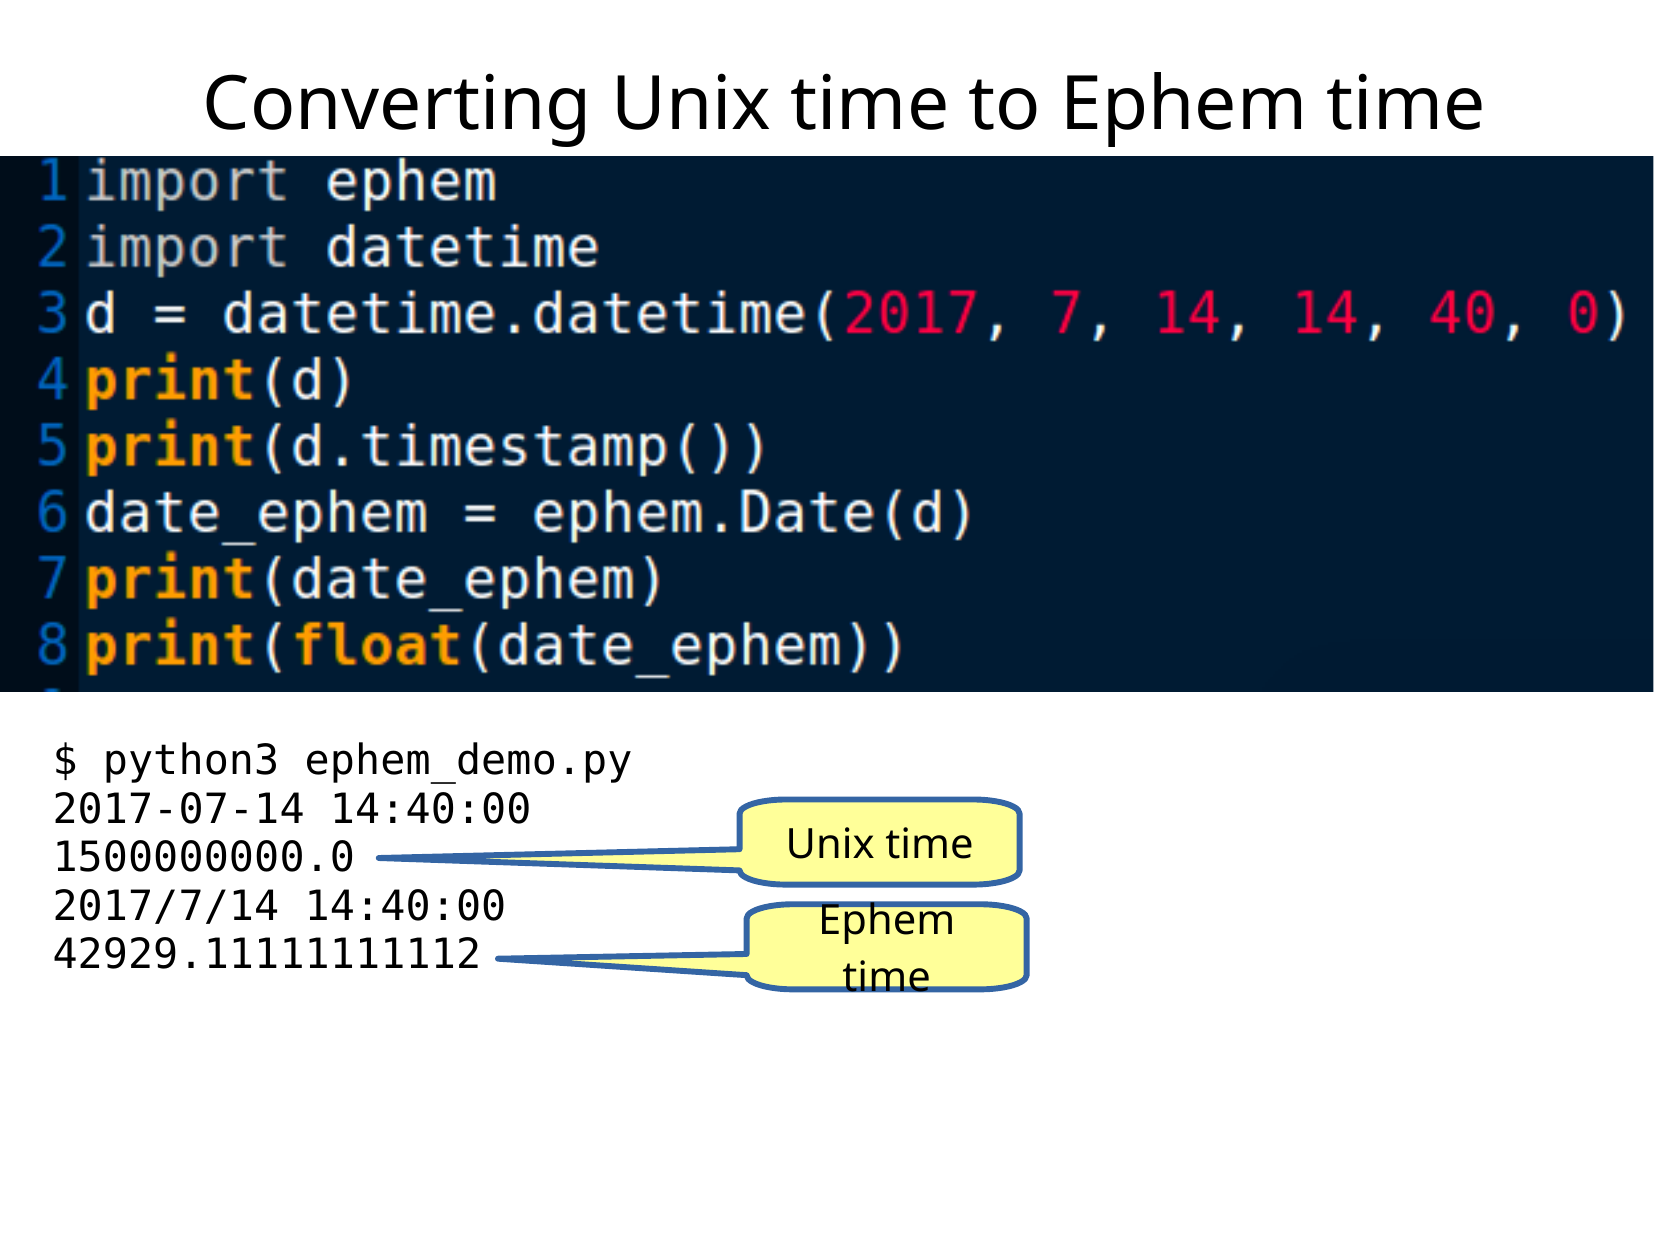

# Converting Unix time to Ephem time
$ python3 ephem_demo.py
2017-07-14 14:40:00
1500000000.0
2017/7/14 14:40:00
42929.11111111112
Unix time
Ephem time